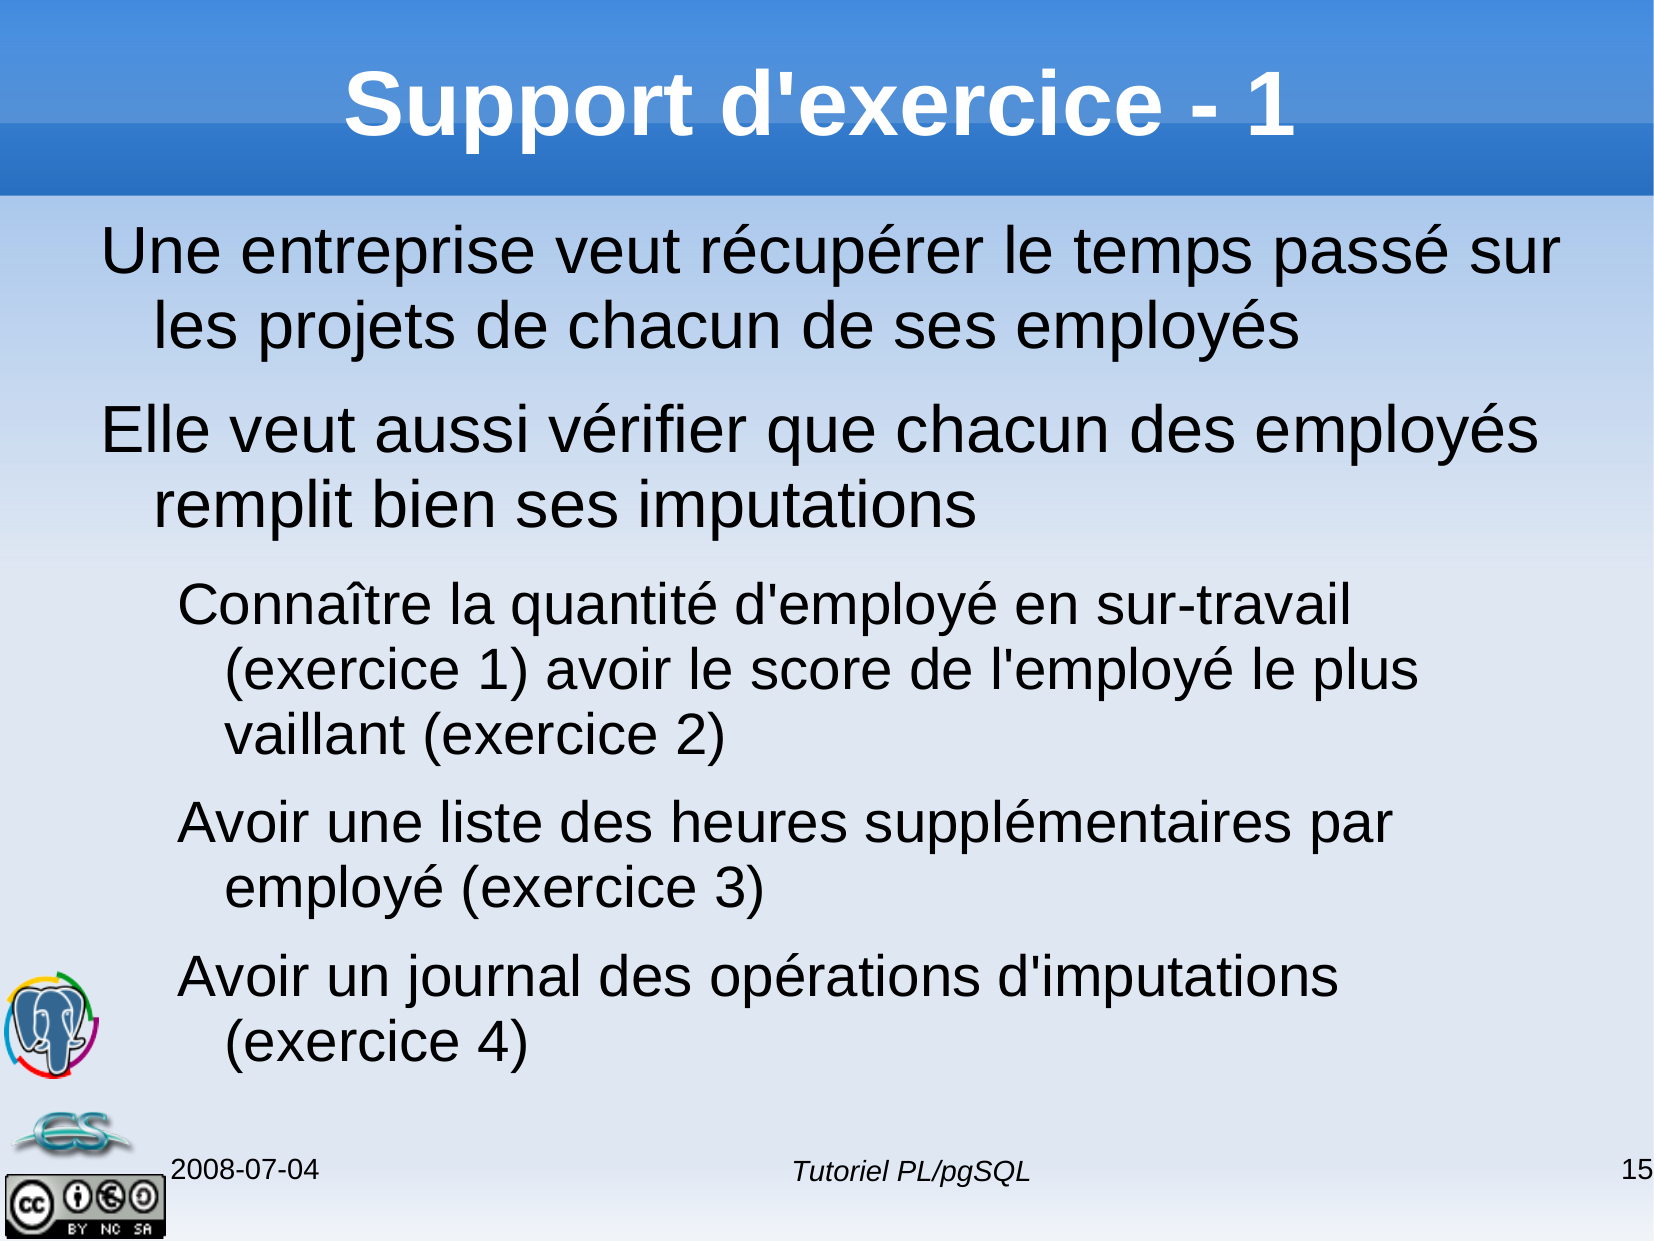

# Support d'exercice - 1
Une entreprise veut récupérer le temps passé sur les projets de chacun de ses employés
Elle veut aussi vérifier que chacun des employés remplit bien ses imputations
Connaître la quantité d'employé en sur-travail (exercice 1) avoir le score de l'employé le plus vaillant (exercice 2)
Avoir une liste des heures supplémentaires par employé (exercice 3)
Avoir un journal des opérations d'imputations (exercice 4)
2008-07-04
15
Tutoriel PL/pgSQL